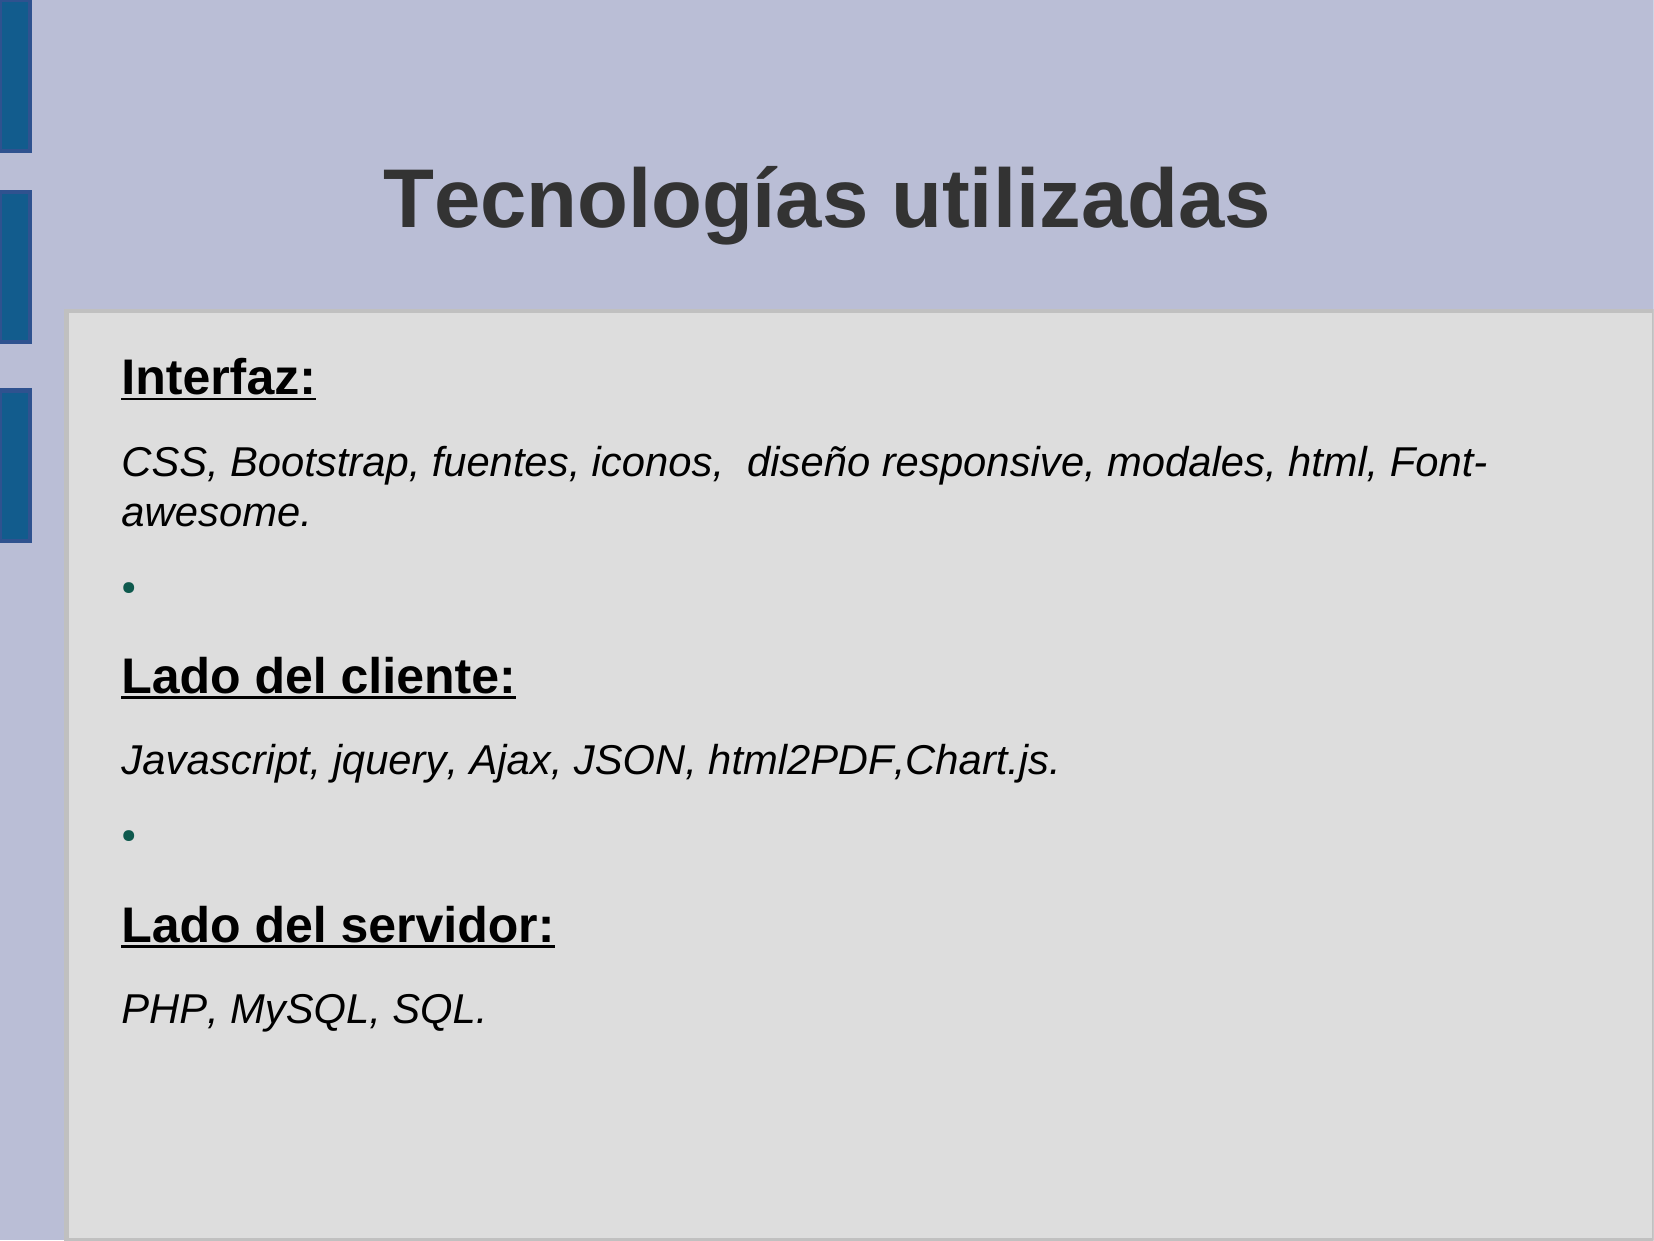

# Tecnologías utilizadas
Interfaz:
CSS, Bootstrap, fuentes, iconos, diseño responsive, modales, html, Font-awesome.
Lado del cliente:
Javascript, jquery, Ajax, JSON, html2PDF,Chart.js.
Lado del servidor:
PHP, MySQL, SQL.